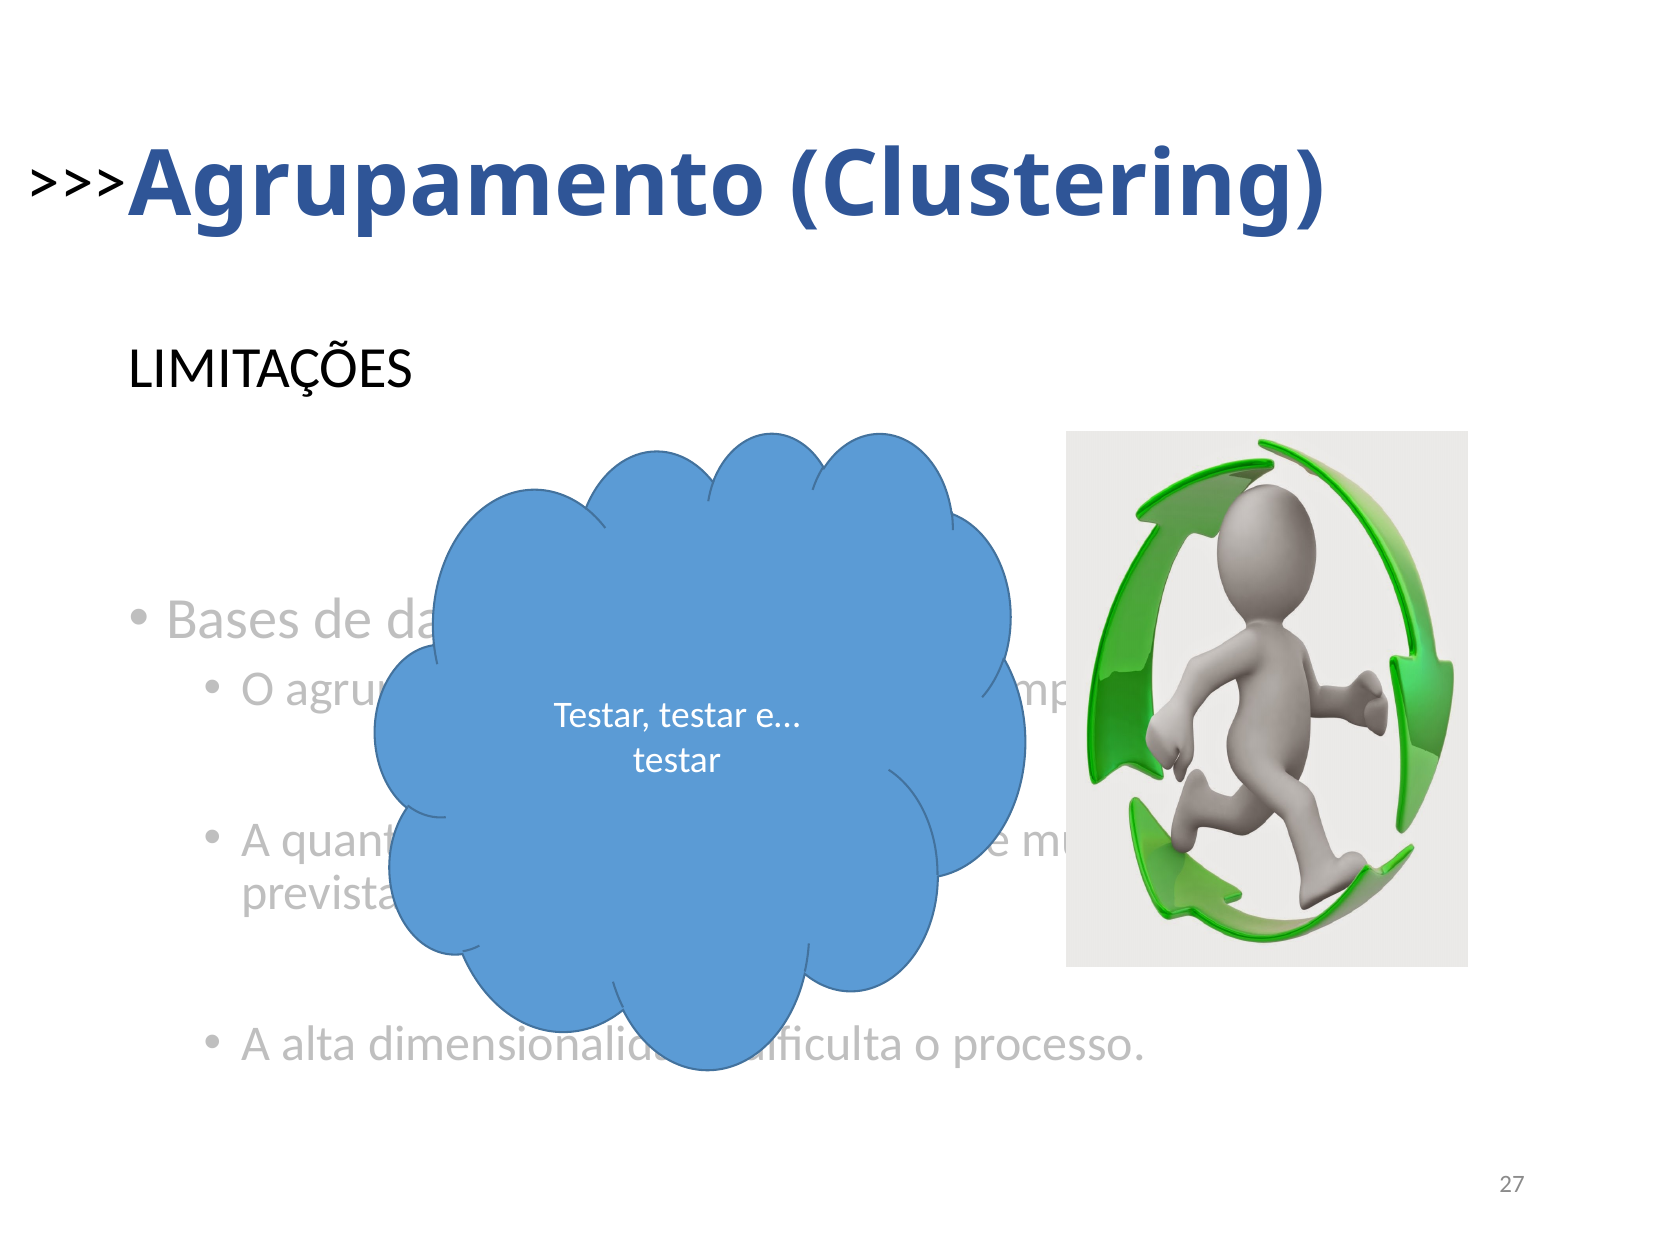

# Agrupamento (Clustering)
LIMITAÇÕES
Bases de dados reais:
O agrupamento demanda de muito tempo de execução;
A quantidade ideal de centróides (k) é muito difícil de ser prevista;
A alta dimensionalidade dificulta o processo.
Testar, testar e…
testar